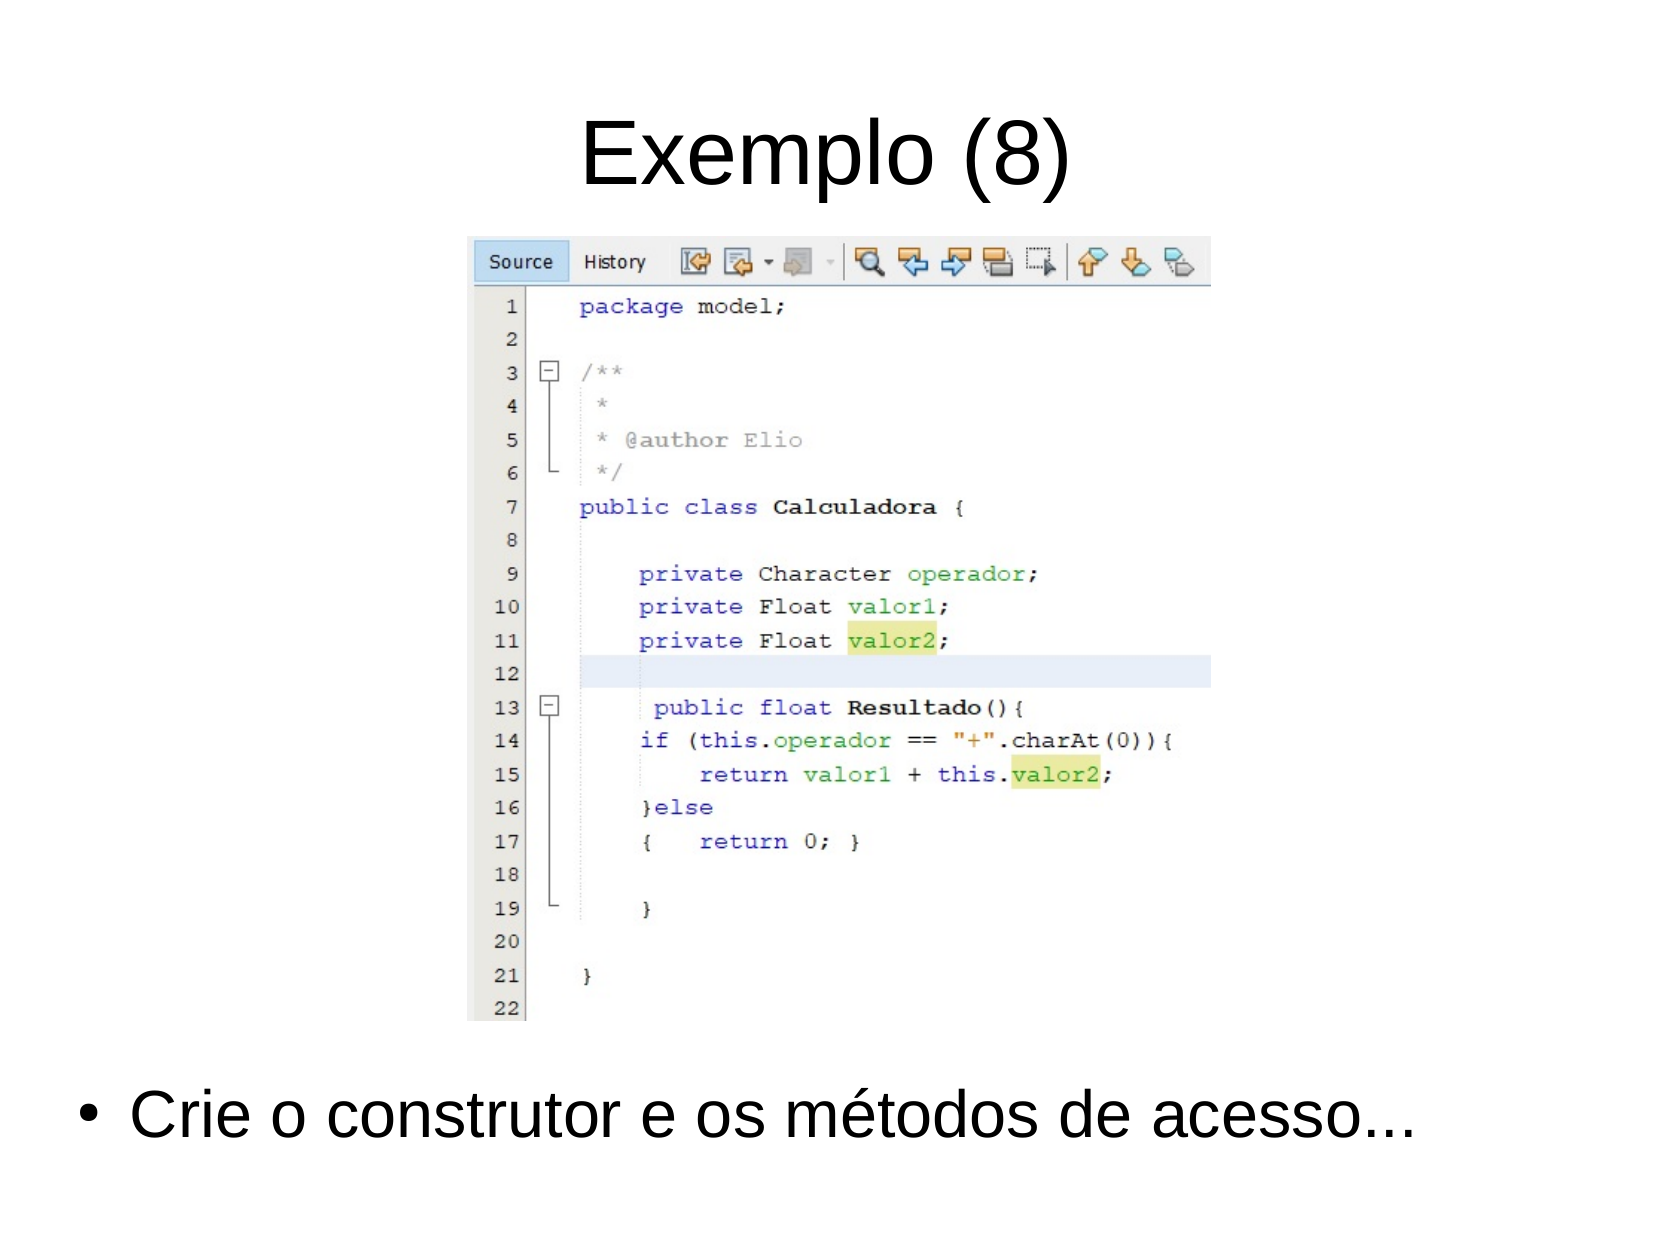

# Exemplo (8)
Crie o construtor e os métodos de acesso...